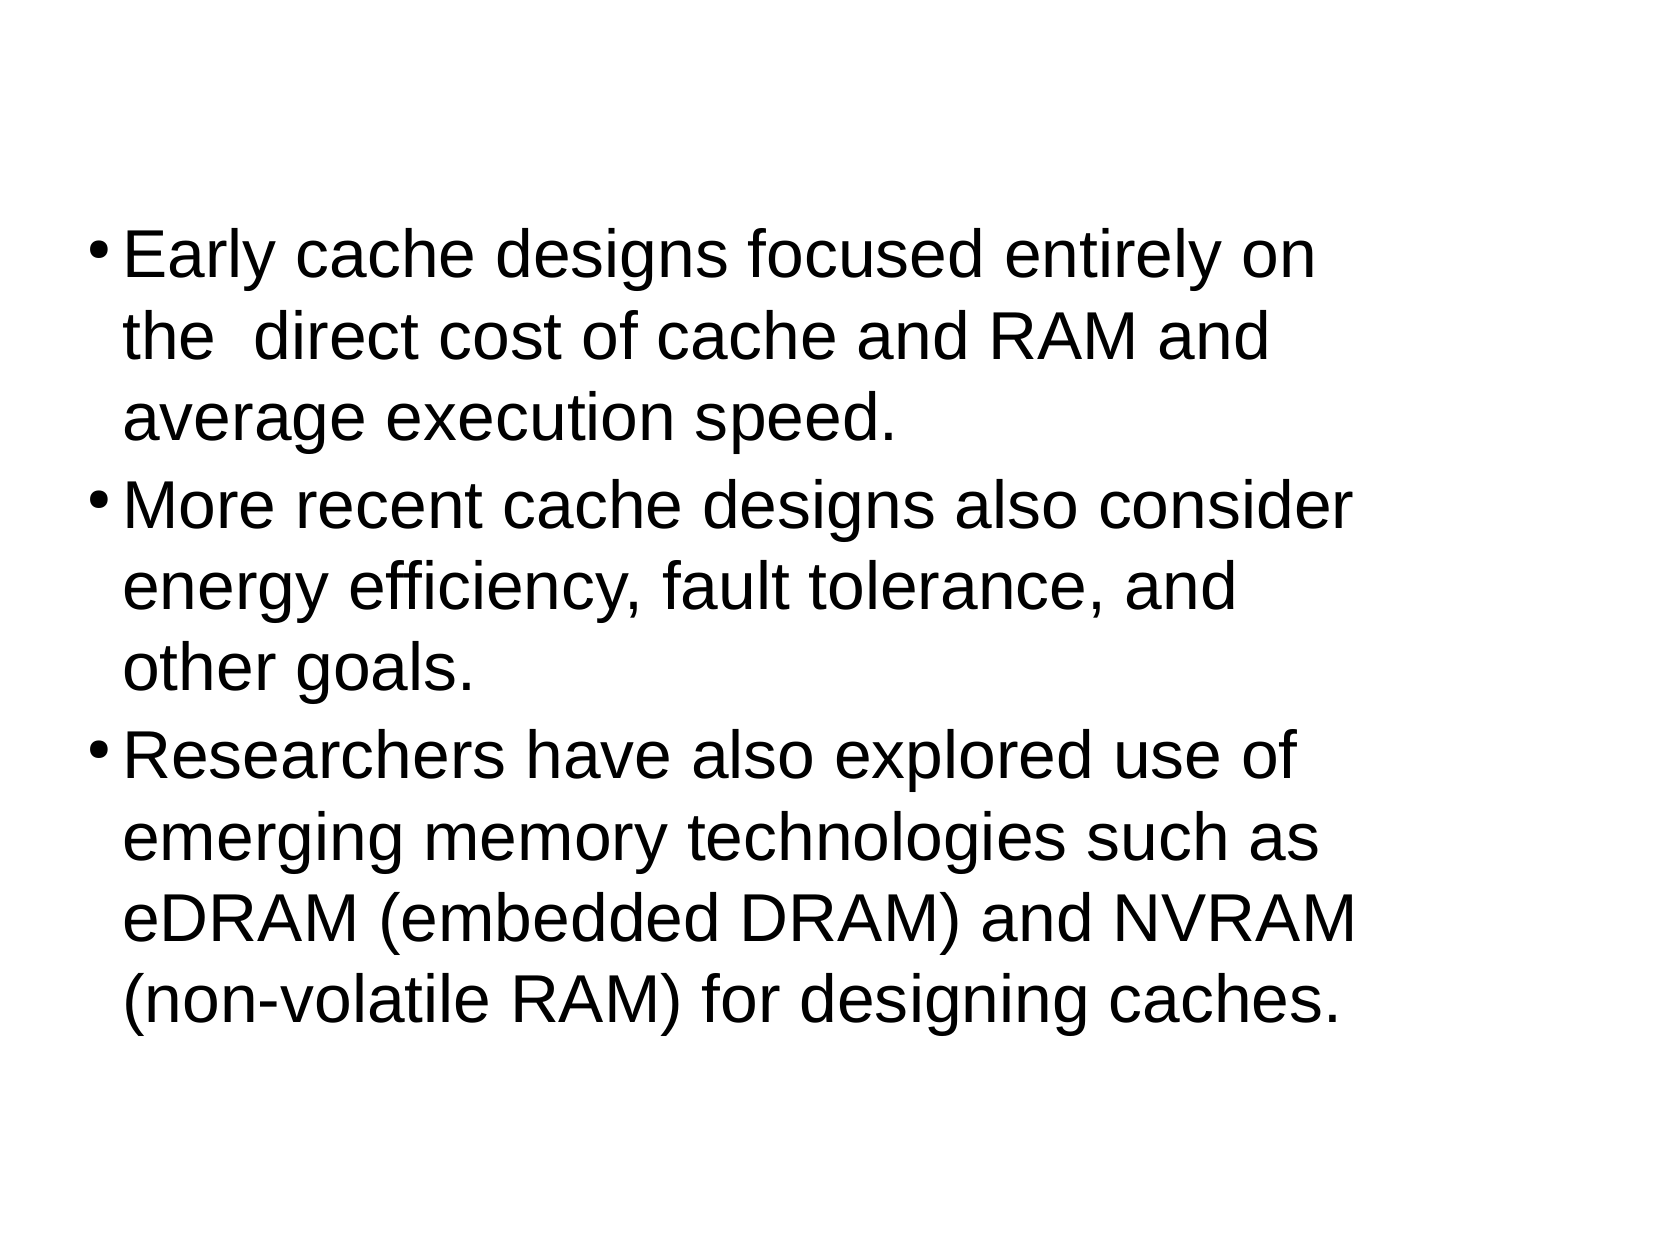

Early cache designs focused entirely on the direct cost of cache and RAM and average execution speed.
More recent cache designs also consider energy efficiency, fault tolerance, and other goals.
Researchers have also explored use of emerging memory technologies such as eDRAM (embedded DRAM) and NVRAM (non-volatile RAM) for designing caches.